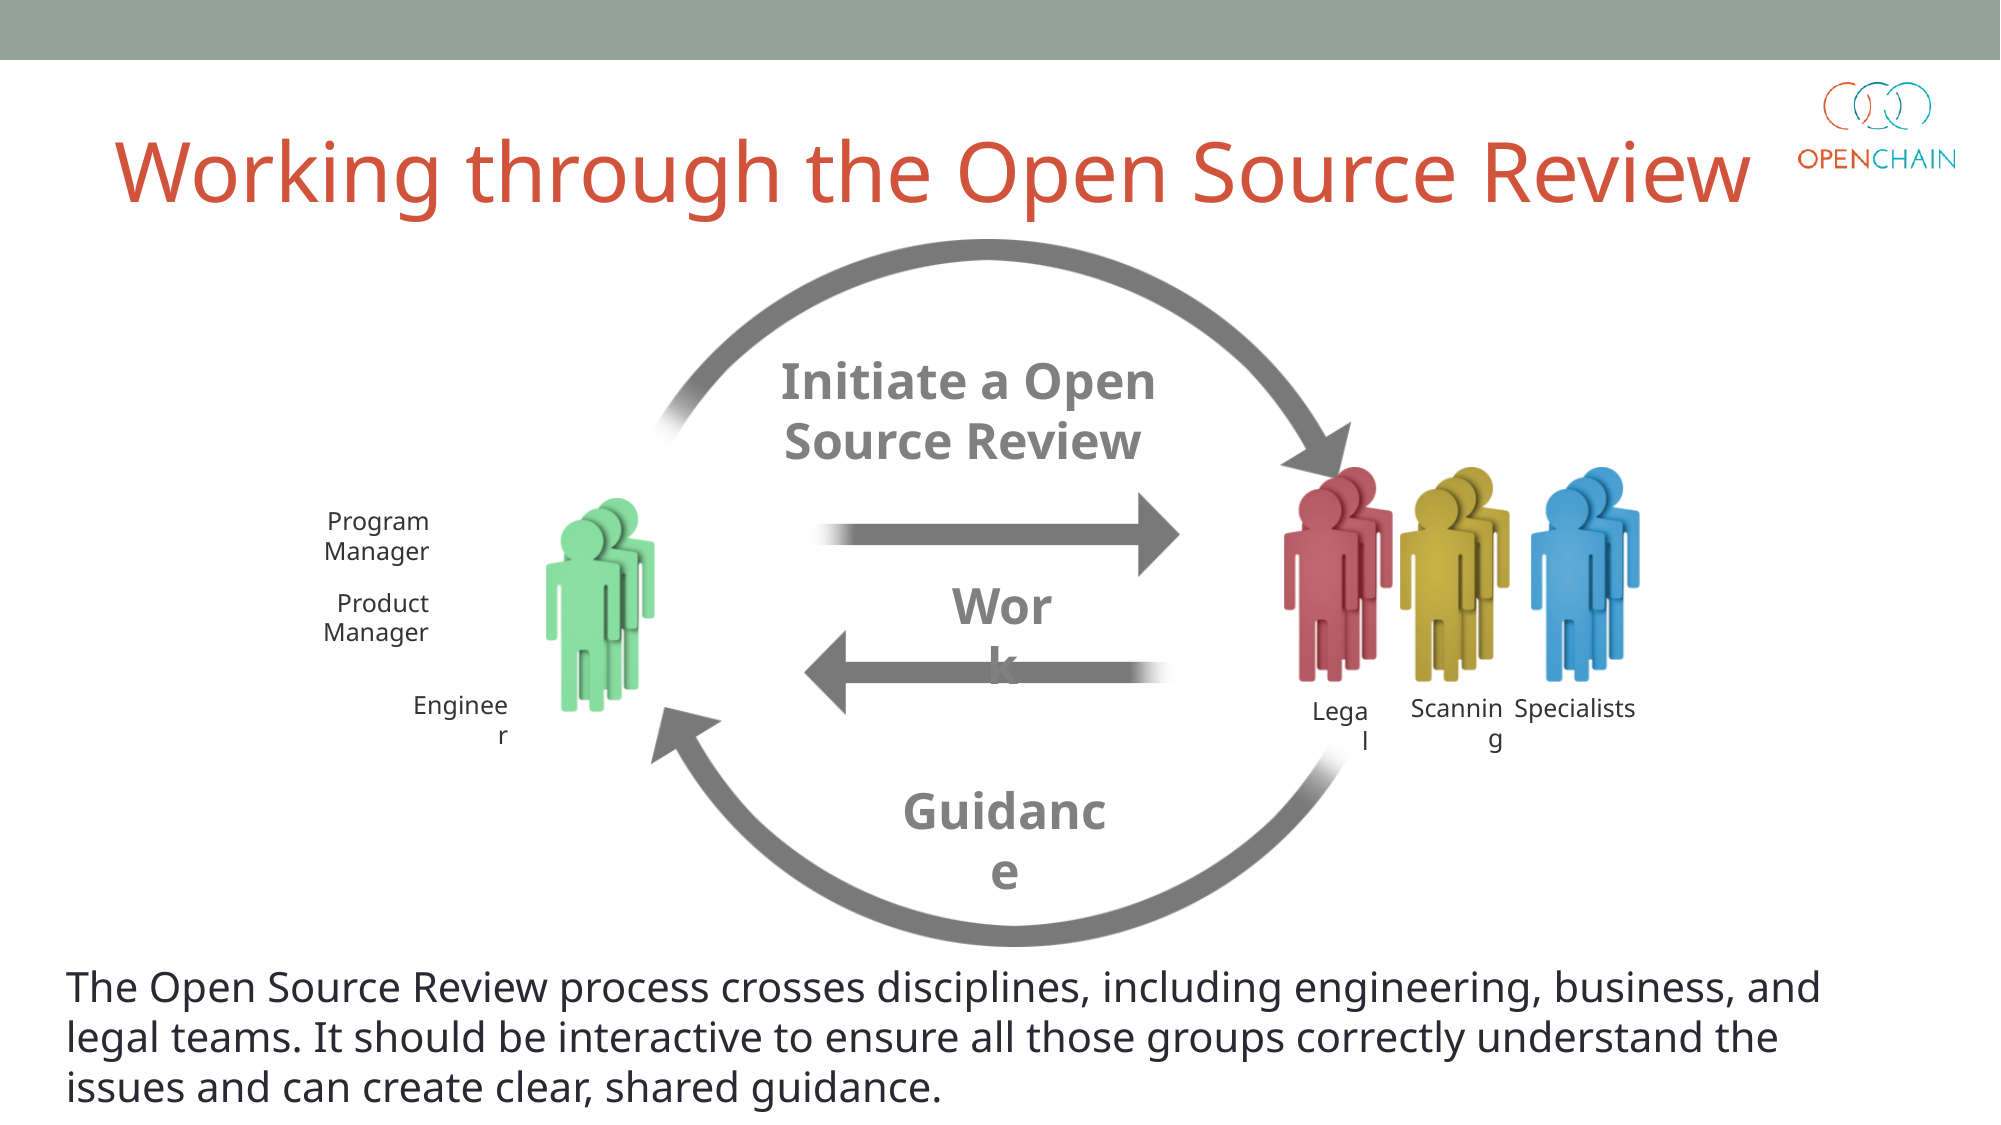

Working through the Open Source Review
Initiate a Open Source Review
Program Manager
Product Manager
 Engineer
Work
Scanning
Specialists
Legal
Guidance
The Open Source Review process crosses disciplines, including engineering, business, and legal teams. It should be interactive to ensure all those groups correctly understand the issues and can create clear, shared guidance.